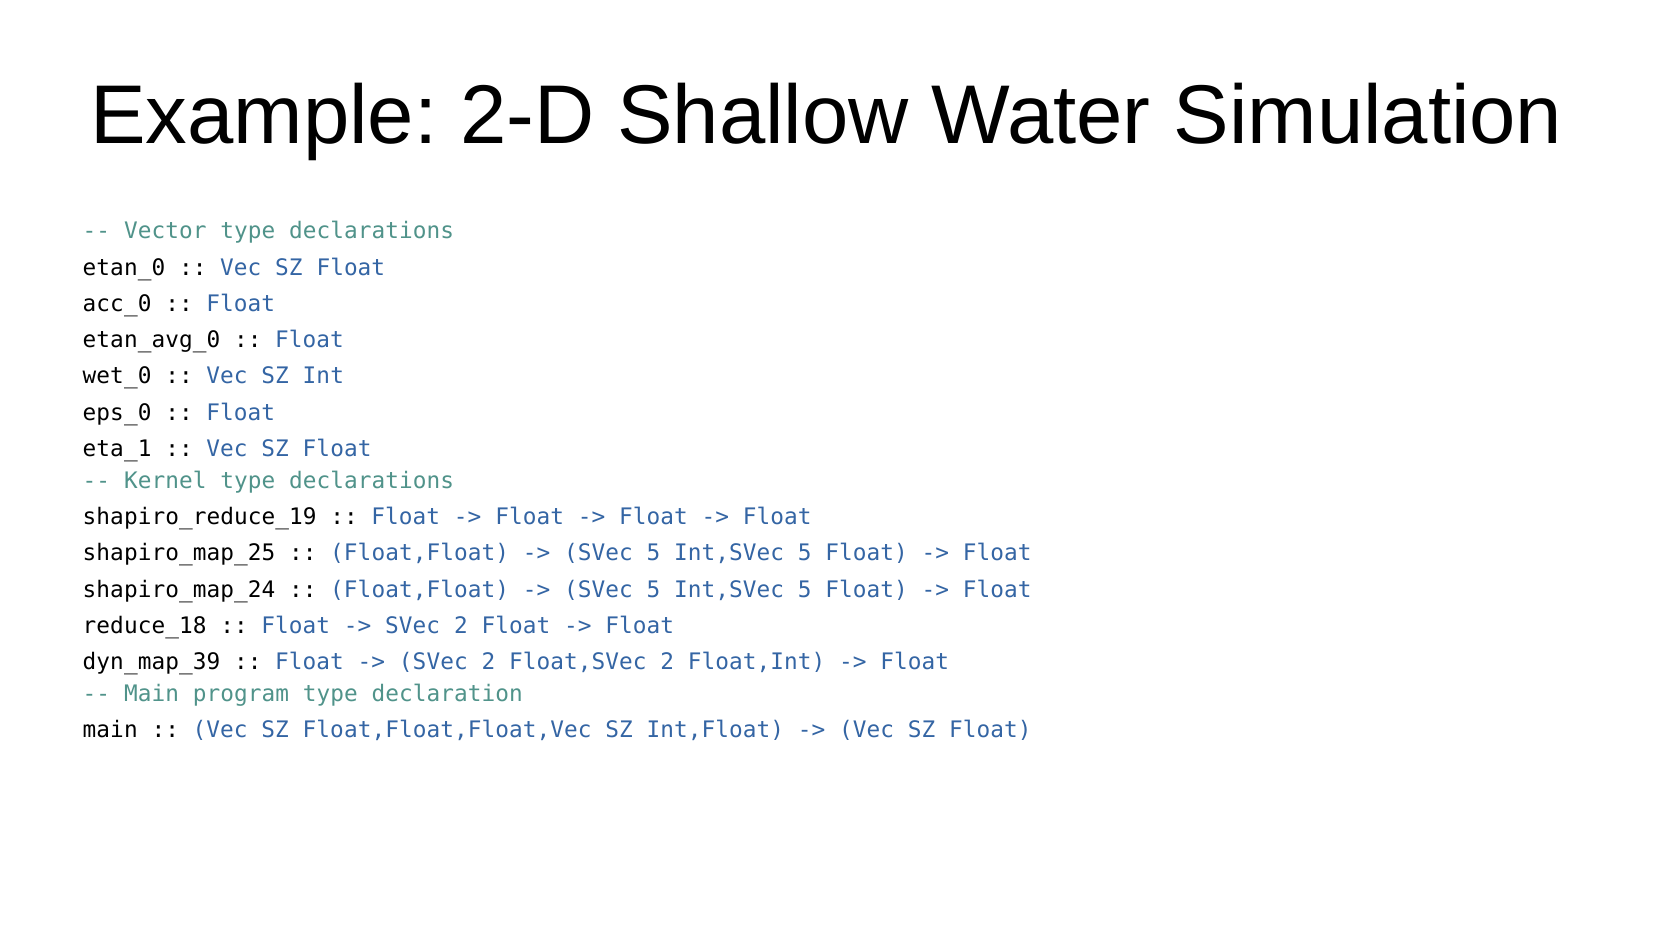

# Example: 2-D Shallow Water Simulation
-- Vector type declarations
etan_0 :: Vec SZ Float
acc_0 :: Float
etan_avg_0 :: Float
wet_0 :: Vec SZ Int
eps_0 :: Float
eta_1 :: Vec SZ Float
-- Kernel type declarations
shapiro_reduce_19 :: Float -> Float -> Float -> Float
shapiro_map_25 :: (Float,Float) -> (SVec 5 Int,SVec 5 Float) -> Float
shapiro_map_24 :: (Float,Float) -> (SVec 5 Int,SVec 5 Float) -> Float
reduce_18 :: Float -> SVec 2 Float -> Float
dyn_map_39 :: Float -> (SVec 2 Float,SVec 2 Float,Int) -> Float
-- Main program type declaration
main :: (Vec SZ Float,Float,Float,Vec SZ Int,Float) -> (Vec SZ Float)